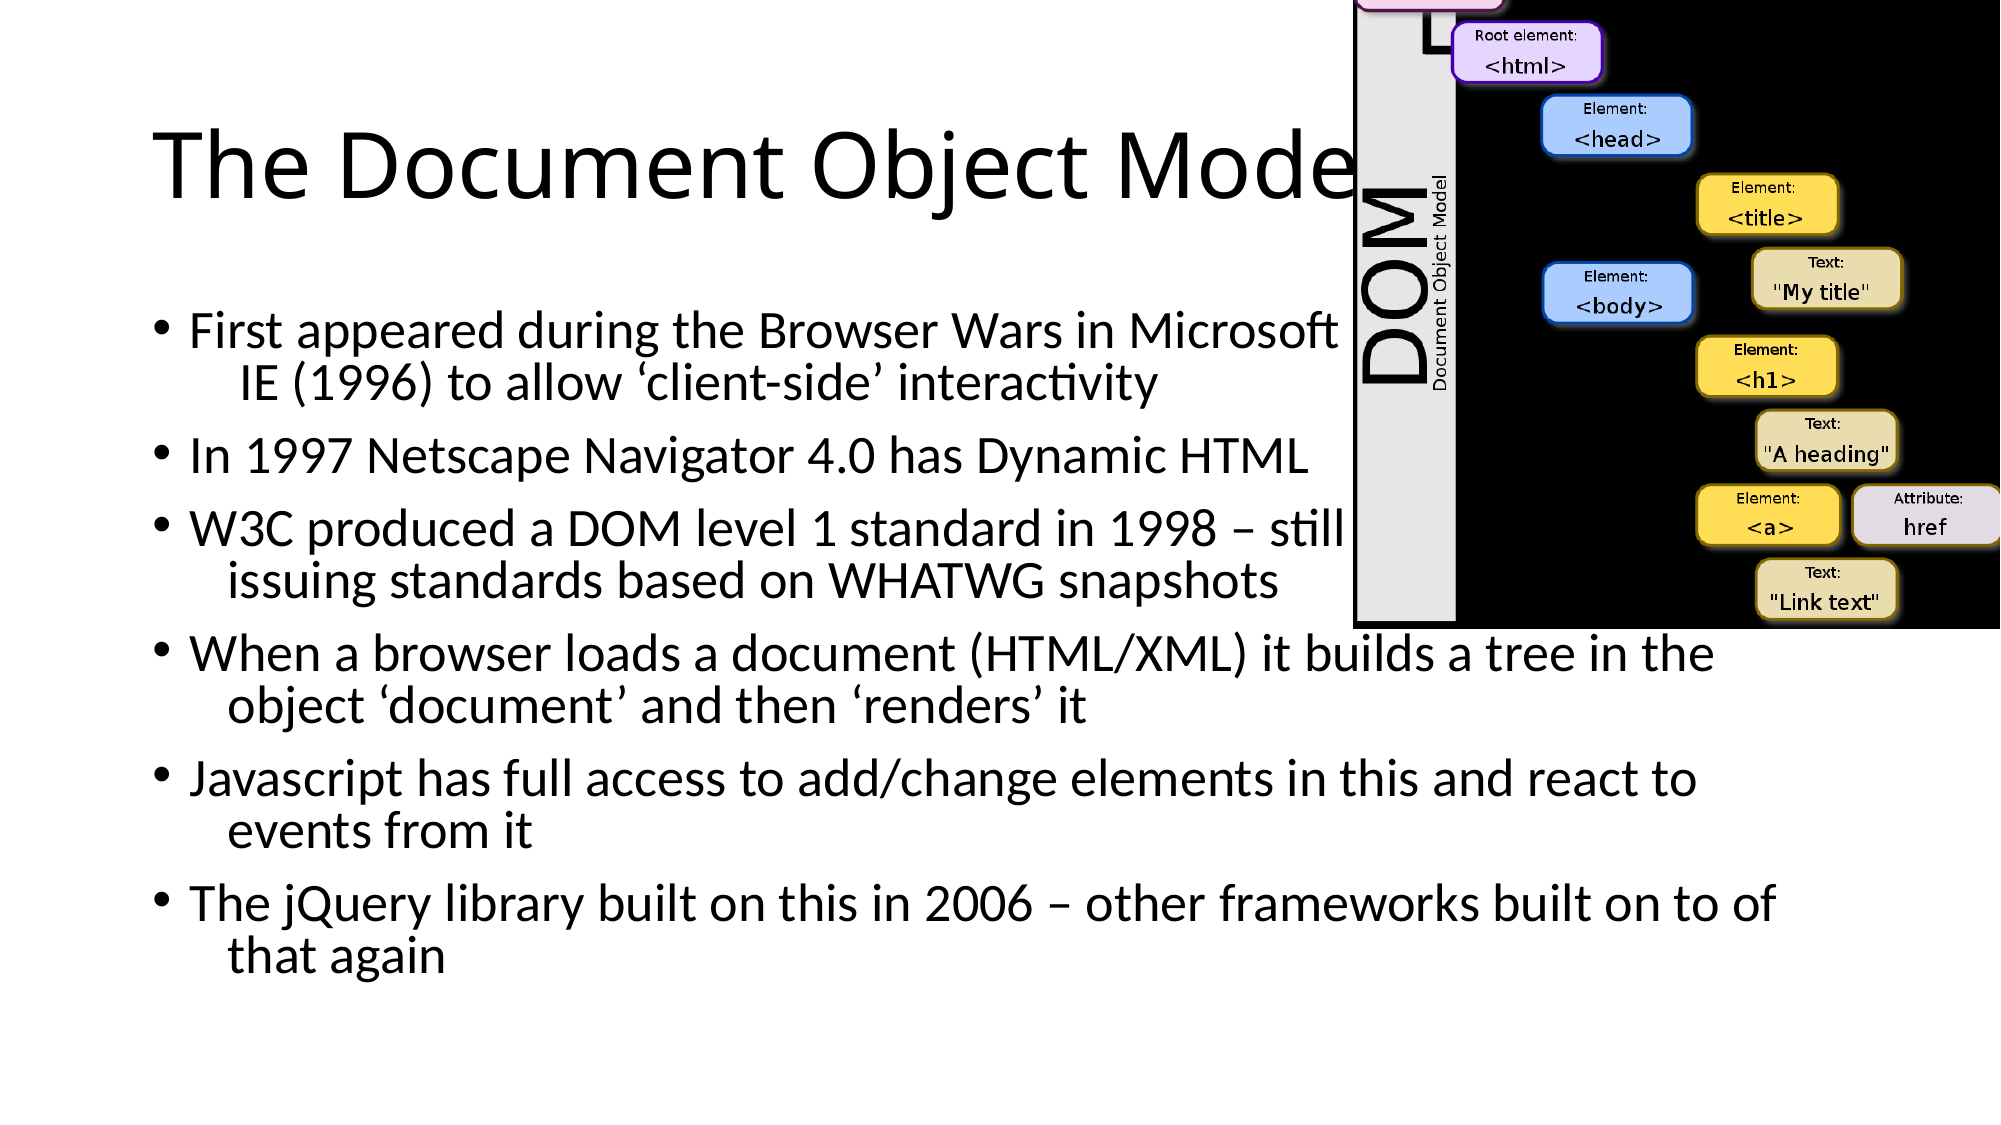

# The Document Object Model
First appeared during the Browser Wars in Microsoft
 IE (1996) to allow ‘client-side’ interactivity
In 1997 Netscape Navigator 4.0 has Dynamic HTML
W3C produced a DOM level 1 standard in 1998 – still
issuing standards based on WHATWG snapshots
When a browser loads a document (HTML/XML) it builds a tree in the object ‘document’ and then ‘renders’ it
Javascript has full access to add/change elements in this and react to events from it
The jQuery library built on this in 2006 – other frameworks built on to of that again